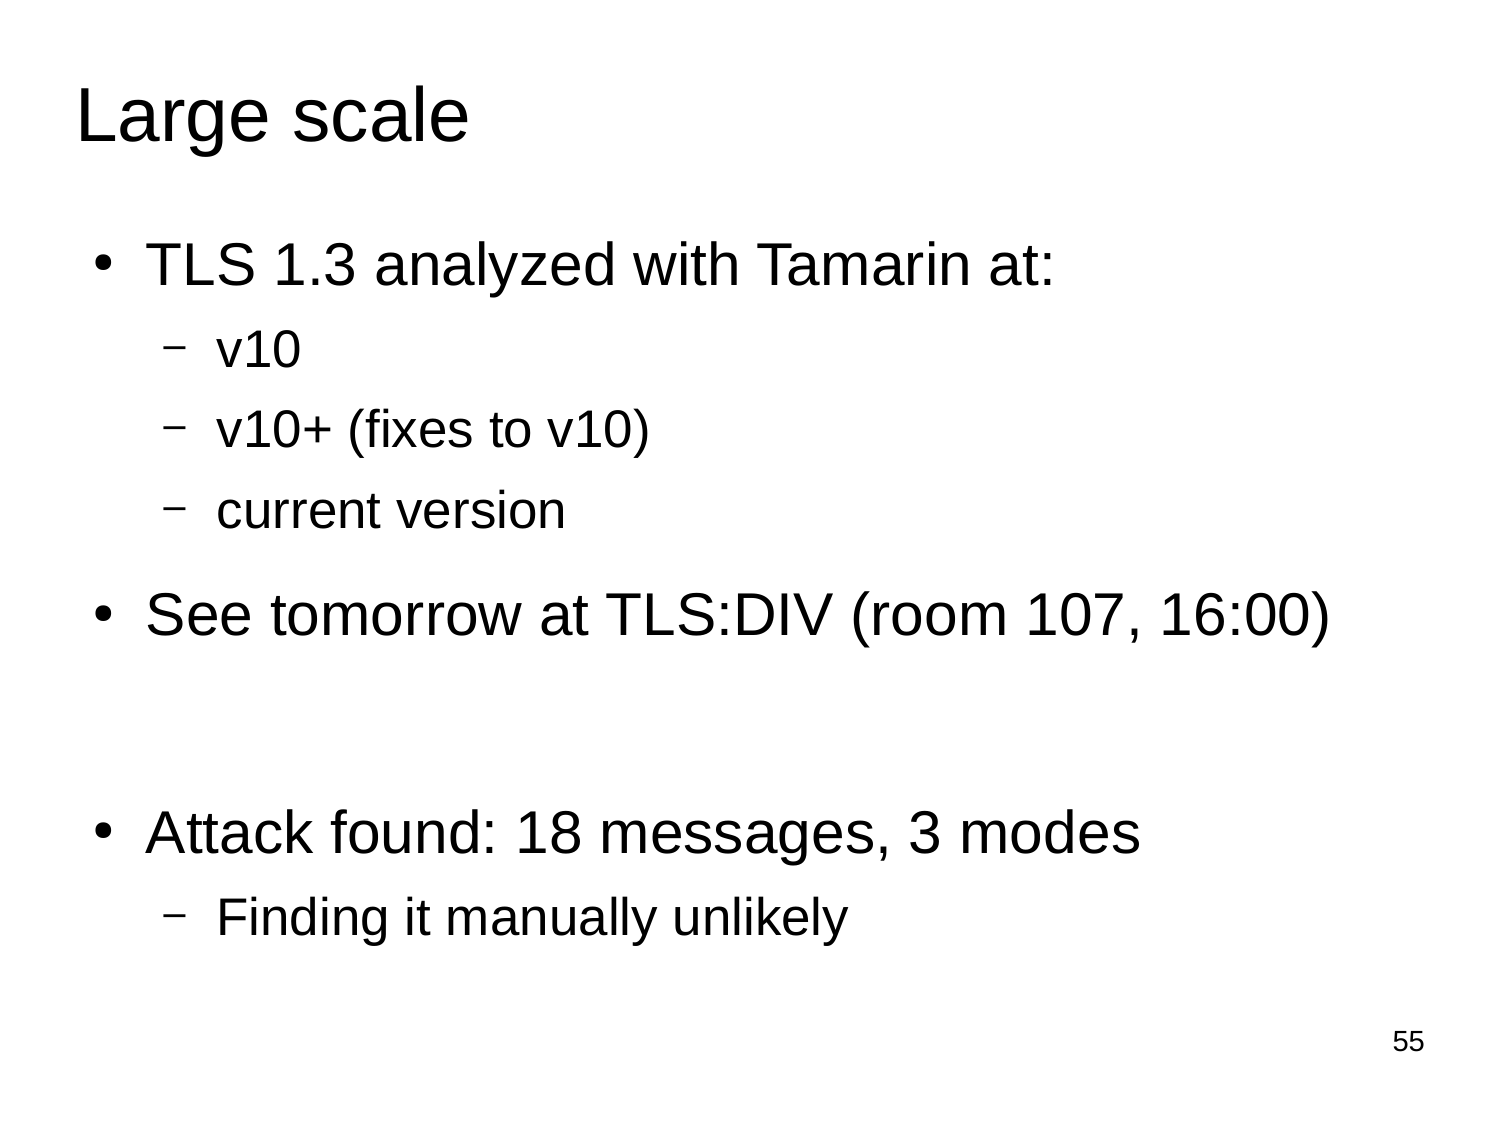

# Large scale
TLS 1.3 analyzed with Tamarin at:
v10
v10+ (fixes to v10)
current version
See tomorrow at TLS:DIV (room 107, 16:00)
Attack found: 18 messages, 3 modes
Finding it manually unlikely
55